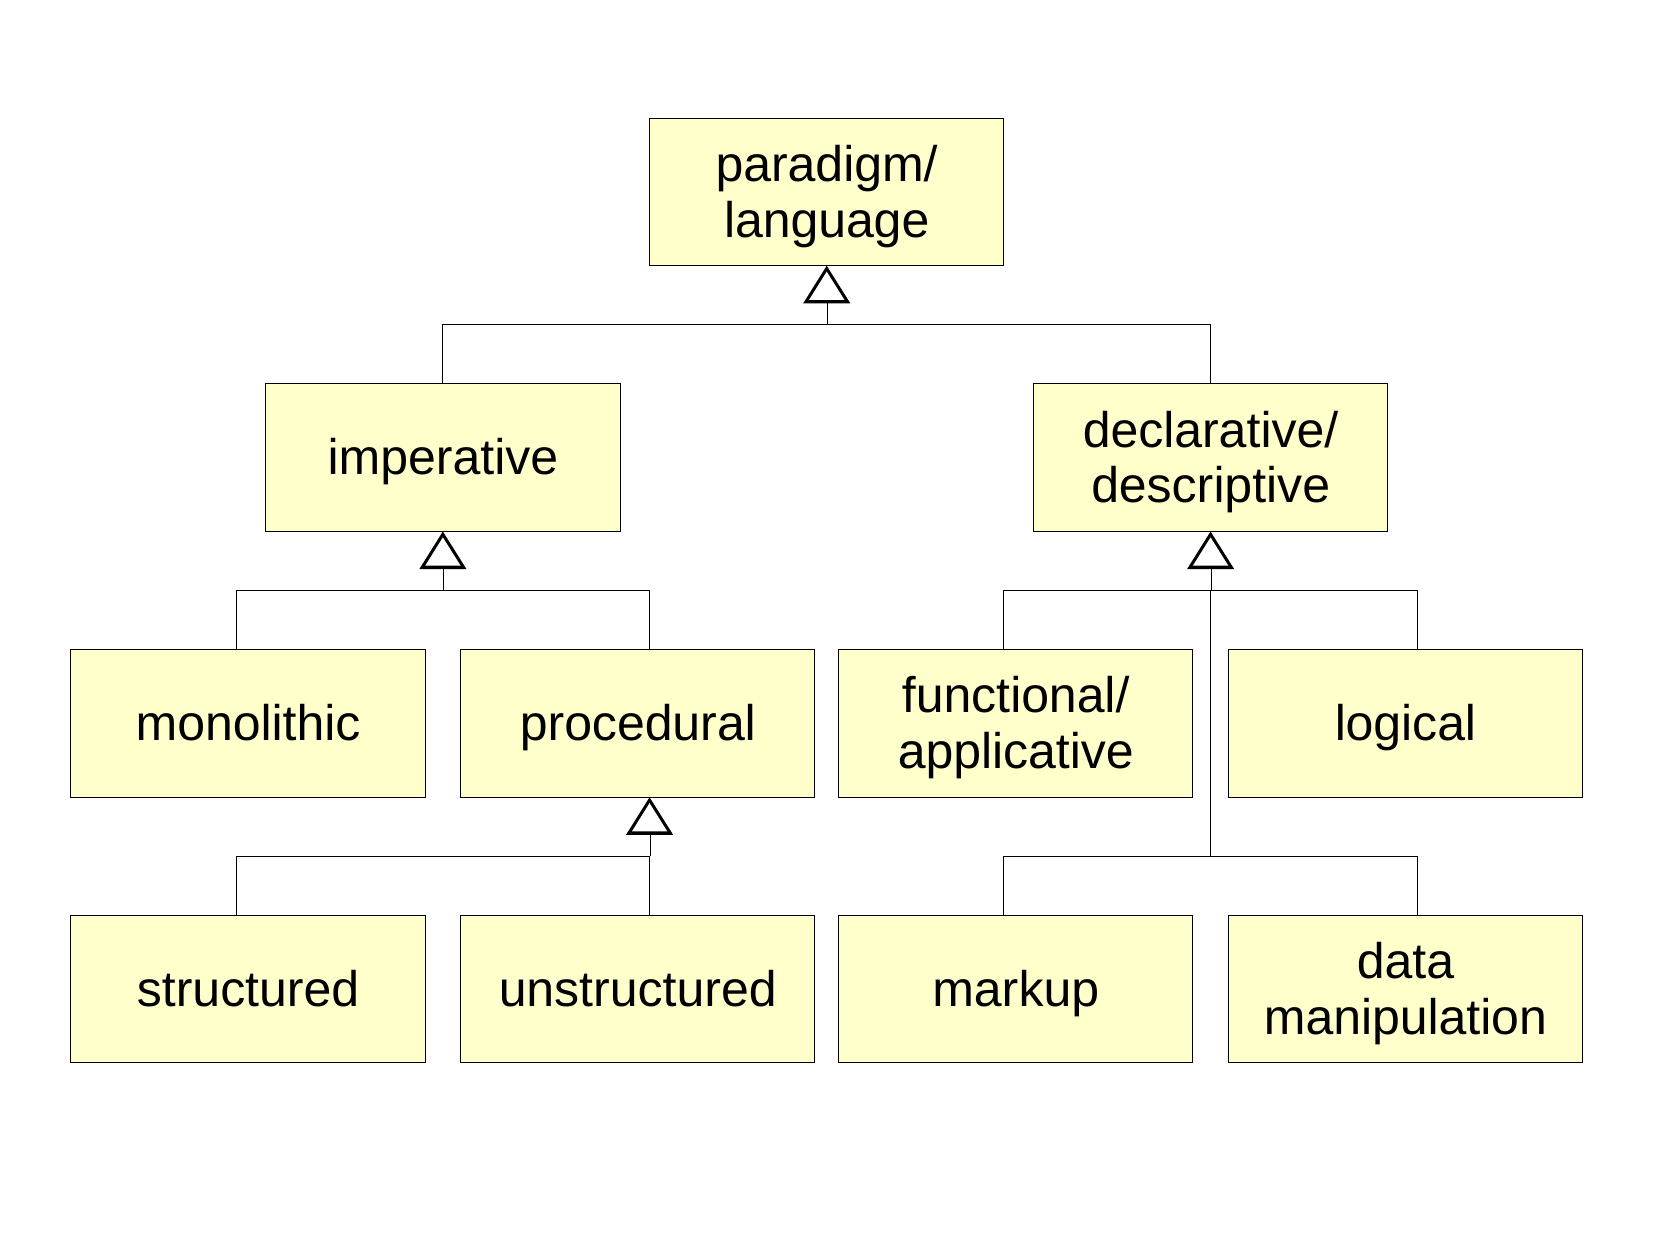

paradigm/
language
imperative
declarative/
descriptive
monolithic
procedural
functional/
applicative
logical
markup
data
manipulation
structured
unstructured